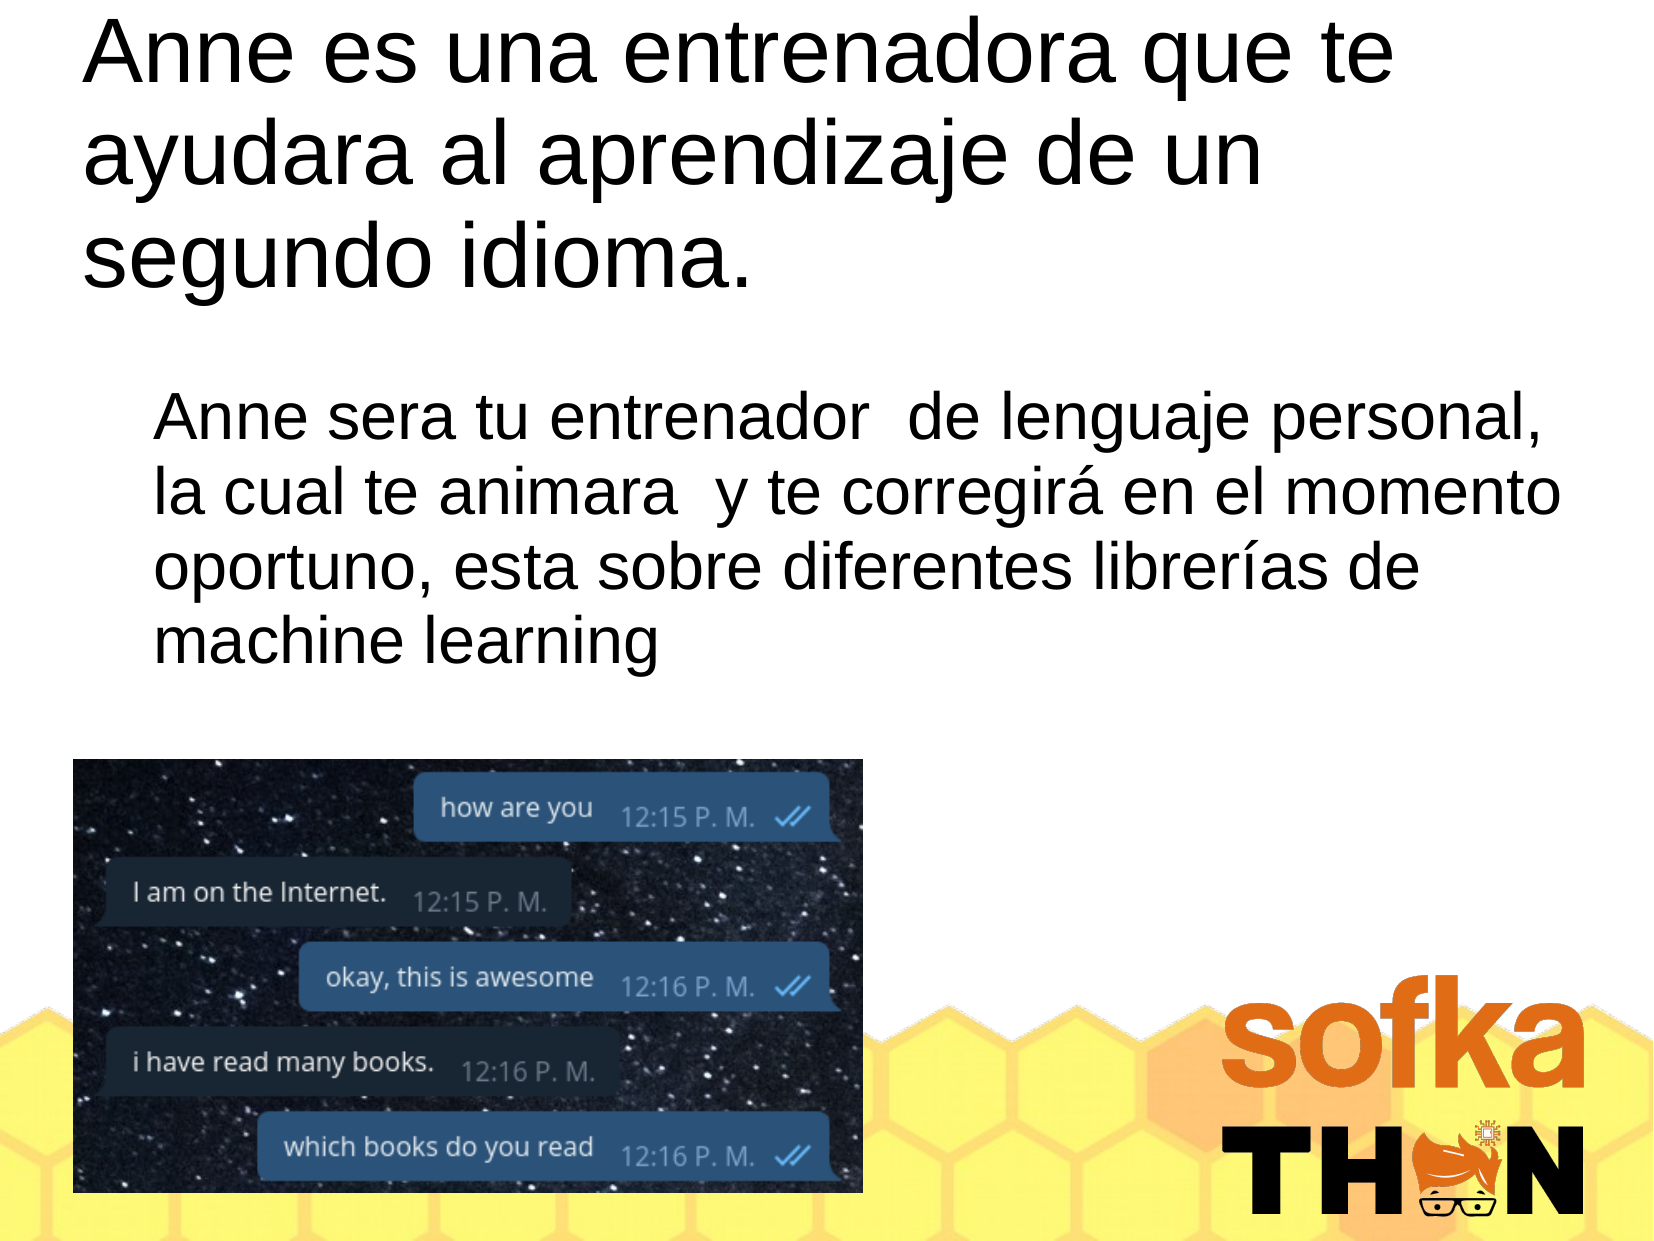

# Anne es una entrenadora que te ayudara al aprendizaje de un segundo idioma.
Anne sera tu entrenador de lenguaje personal, la cual te animara y te corregirá en el momento oportuno, esta sobre diferentes librerías de machine learning